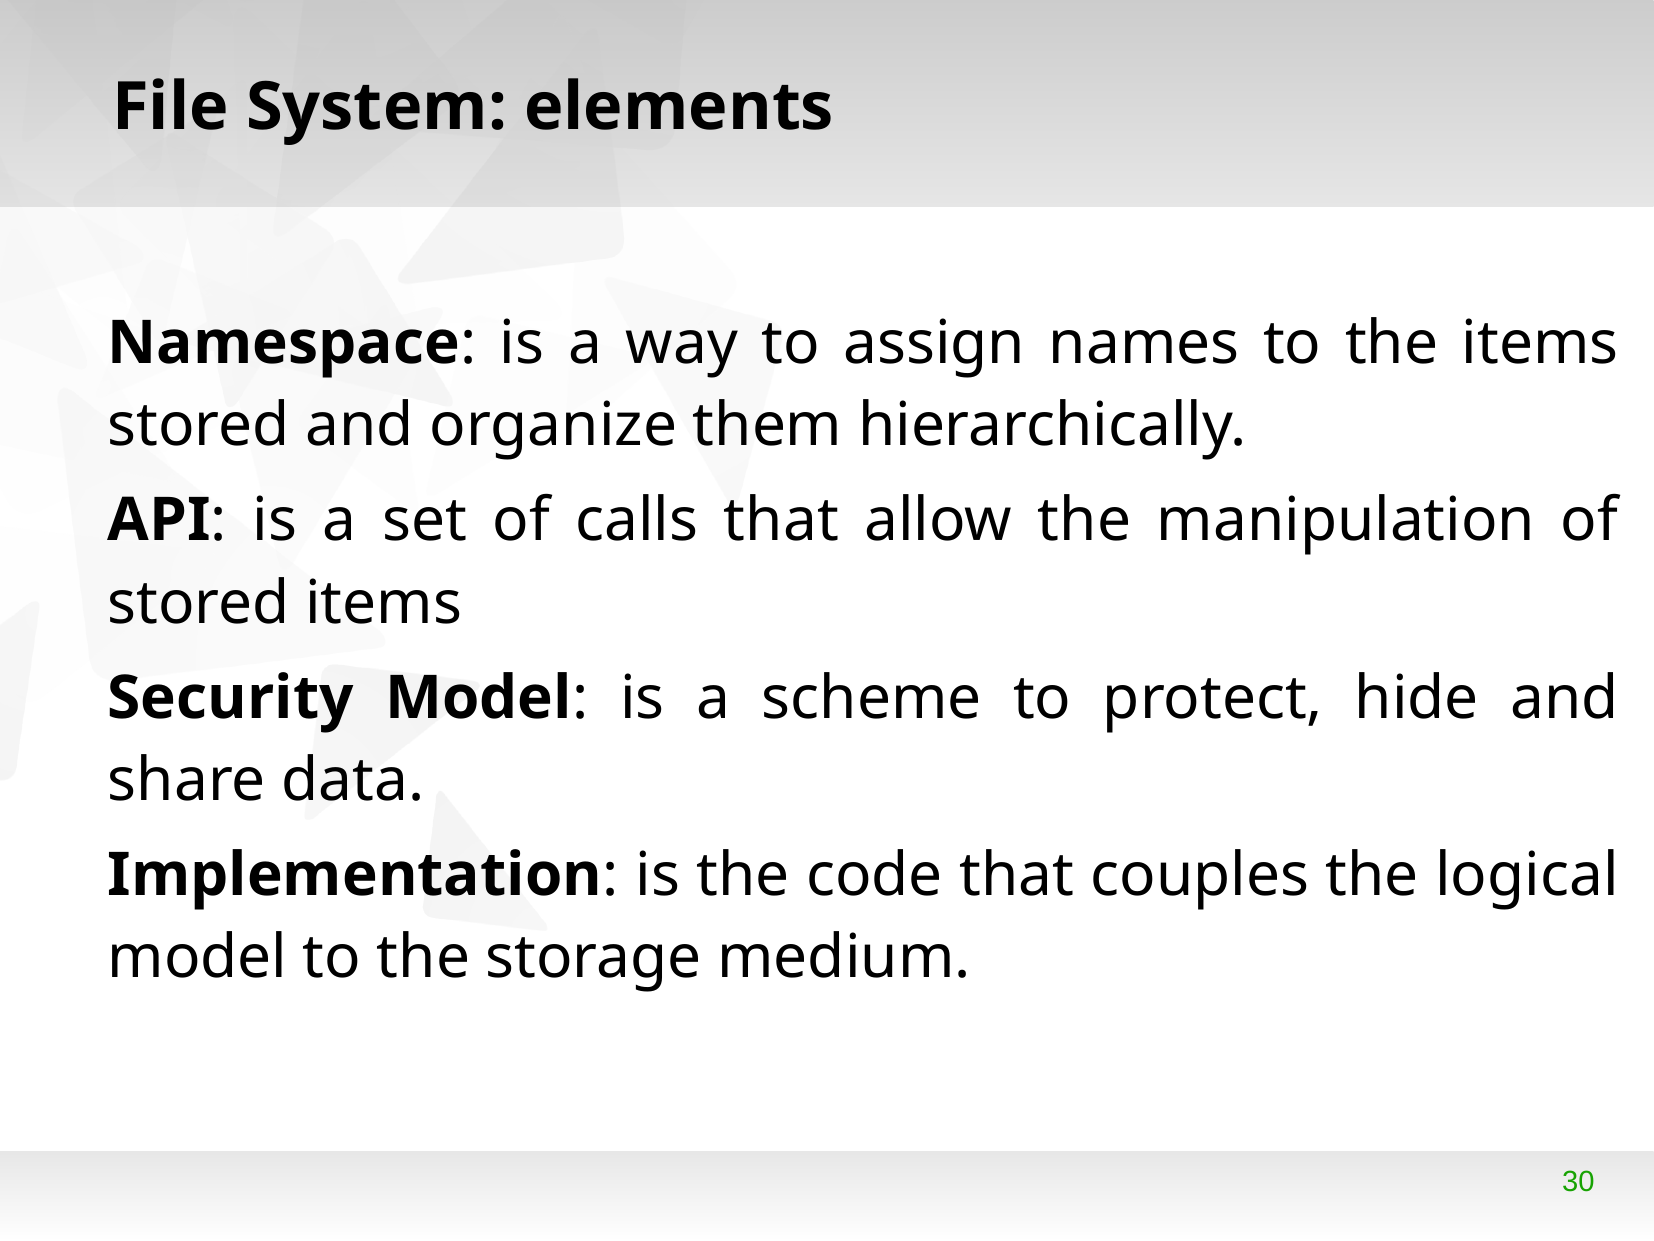

# File System: elements
Namespace: is a way to assign names to the items stored and organize them hierarchically.
API: is a set of calls that allow the manipulation of stored items
Security Model: is a scheme to protect, hide and share data.
Implementation: is the code that couples the logical model to the storage medium.
30